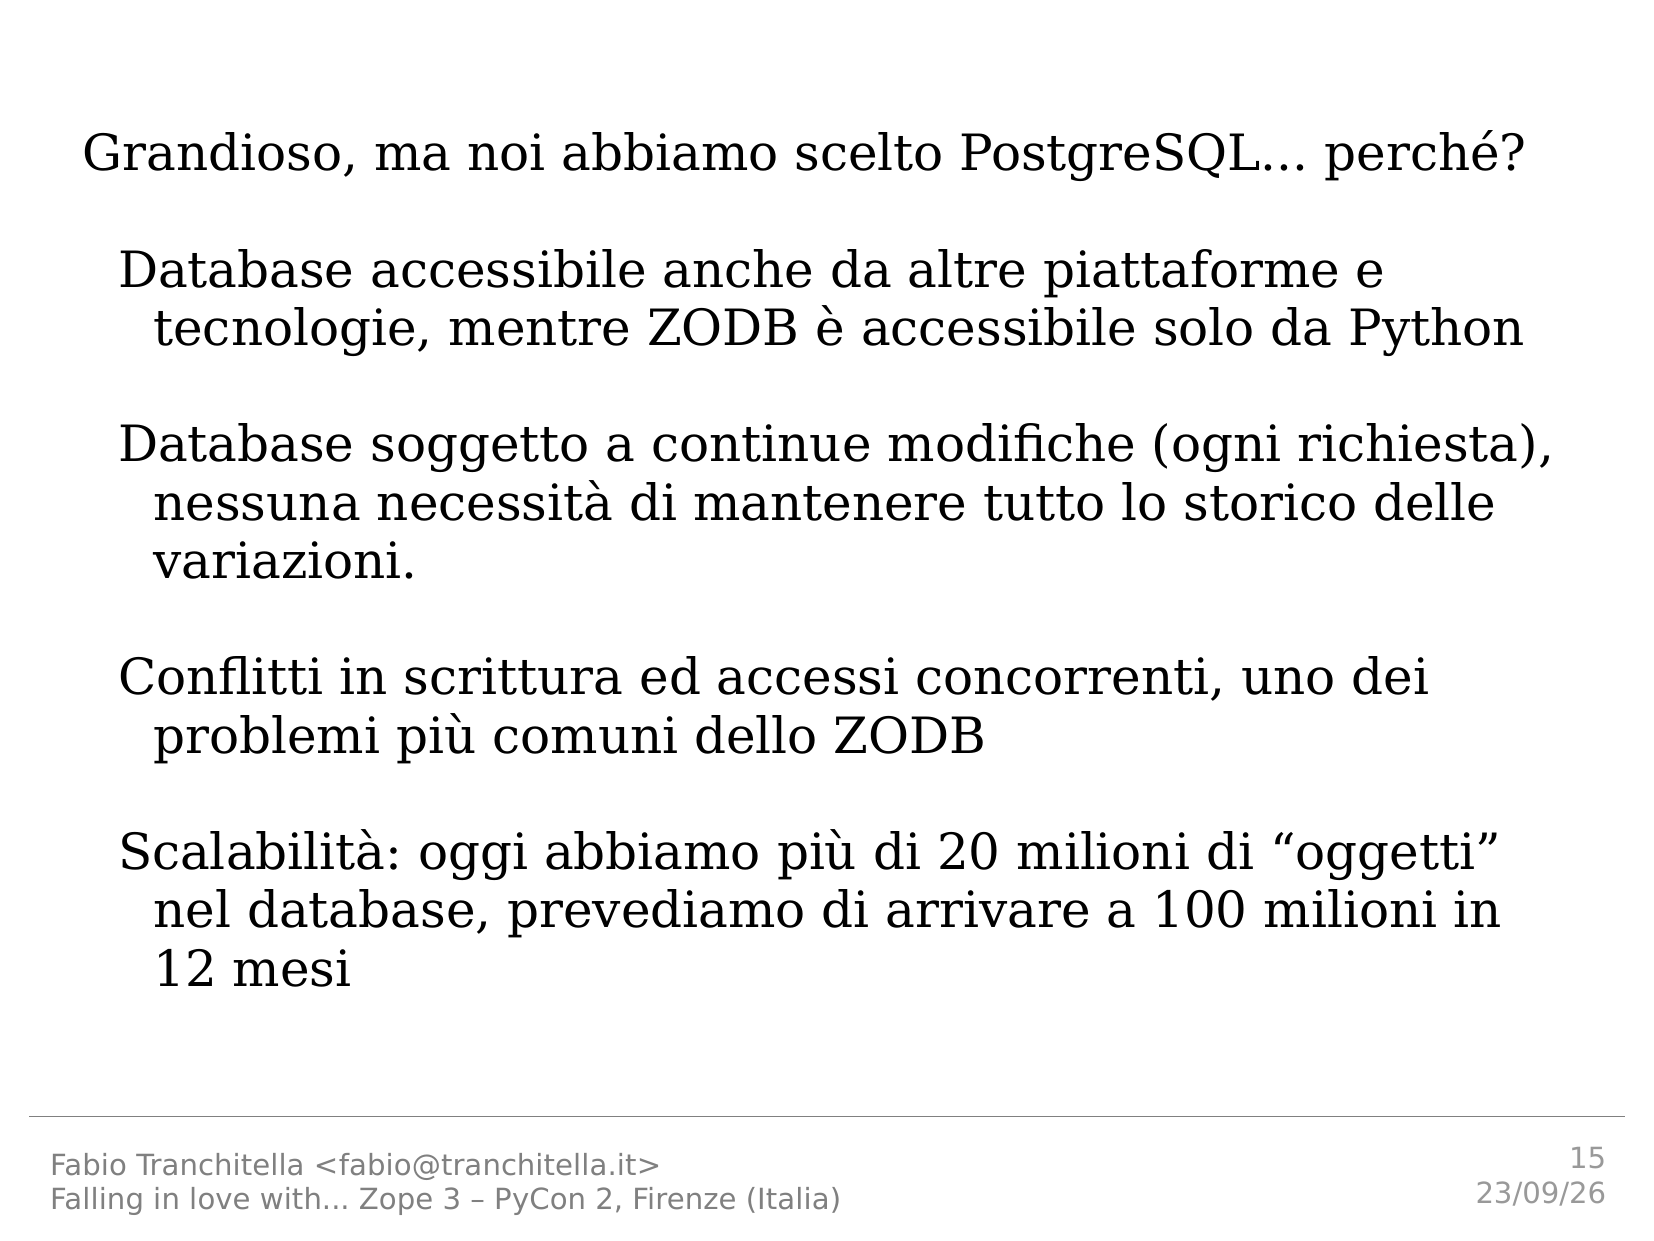

# Grandioso, ma noi abbiamo scelto PostgreSQL... perché?
Database accessibile anche da altre piattaforme e tecnologie, mentre ZODB è accessibile solo da Python
Database soggetto a continue modifiche (ogni richiesta), nessuna necessità di mantenere tutto lo storico delle variazioni.
Conflitti in scrittura ed accessi concorrenti, uno dei problemi più comuni dello ZODB
Scalabilità: oggi abbiamo più di 20 milioni di “oggetti” nel database, prevediamo di arrivare a 100 milioni in 12 mesi
15